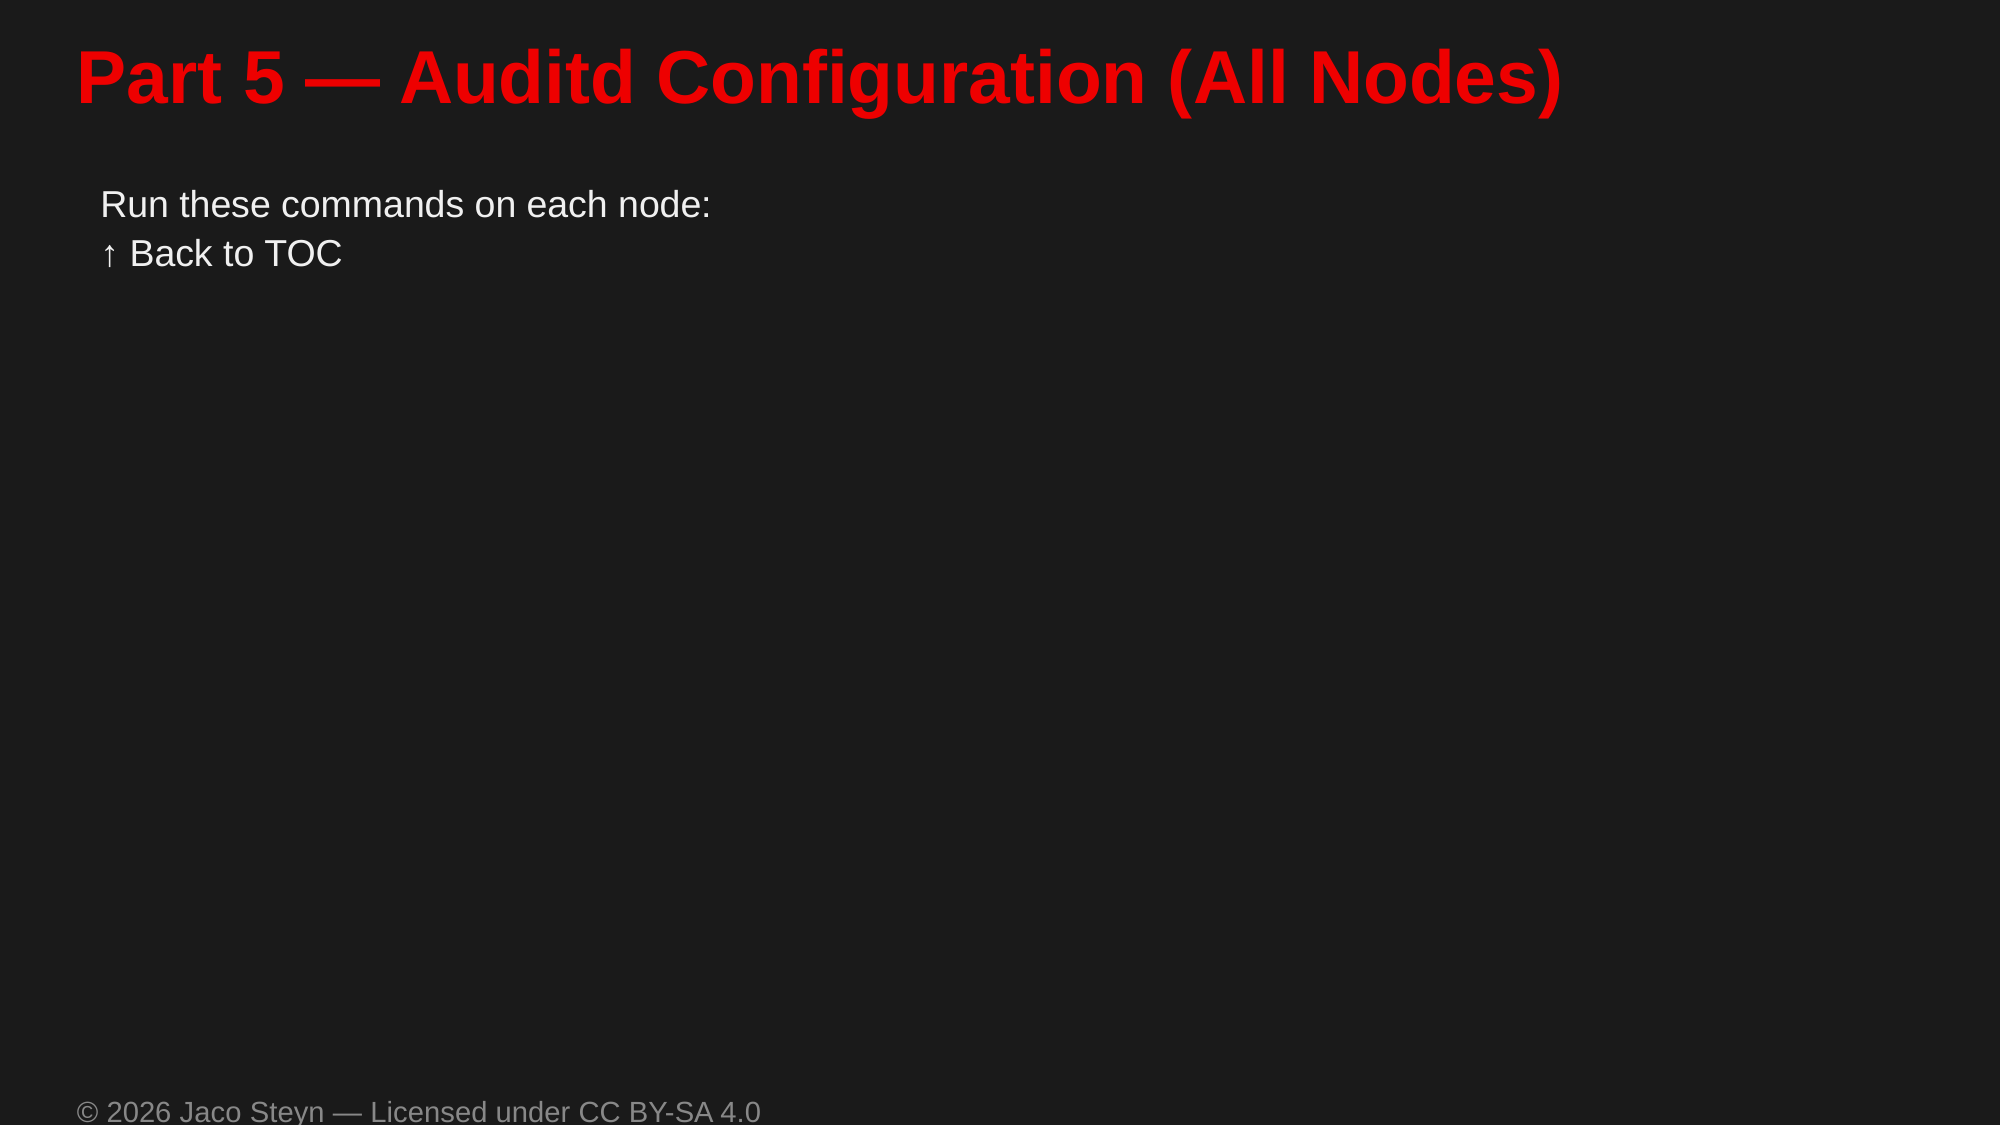

Part 5 — Auditd Configuration (All Nodes)
Run these commands on each node:
↑ Back to TOC
© 2026 Jaco Steyn — Licensed under CC BY-SA 4.0